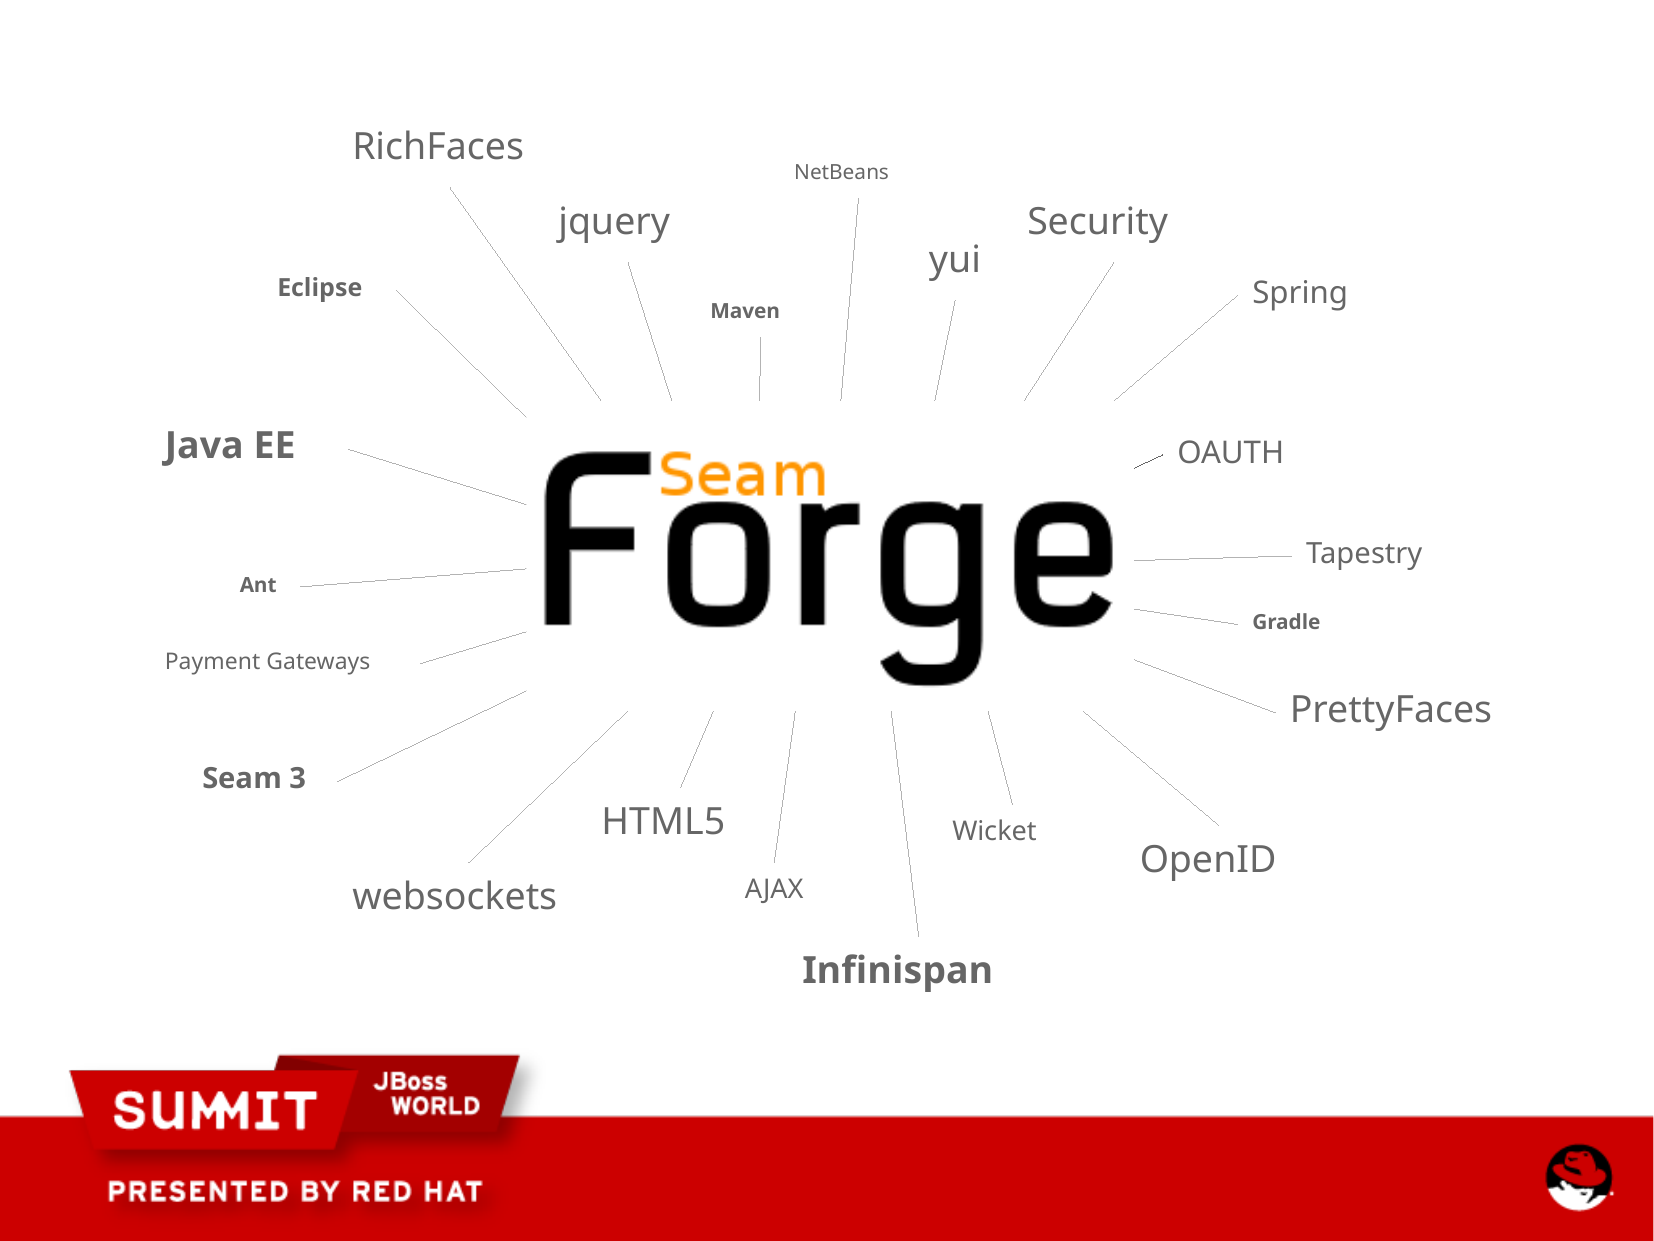

RichFaces
NetBeans
jquery
Security
yui
Eclipse
Spring
Maven
Java EE
OAUTH
Tapestry
Ant
Gradle
Payment Gateways
PrettyFaces
Seam 3
HTML5
Wicket
OpenID
websockets
AJAX
Infinispan